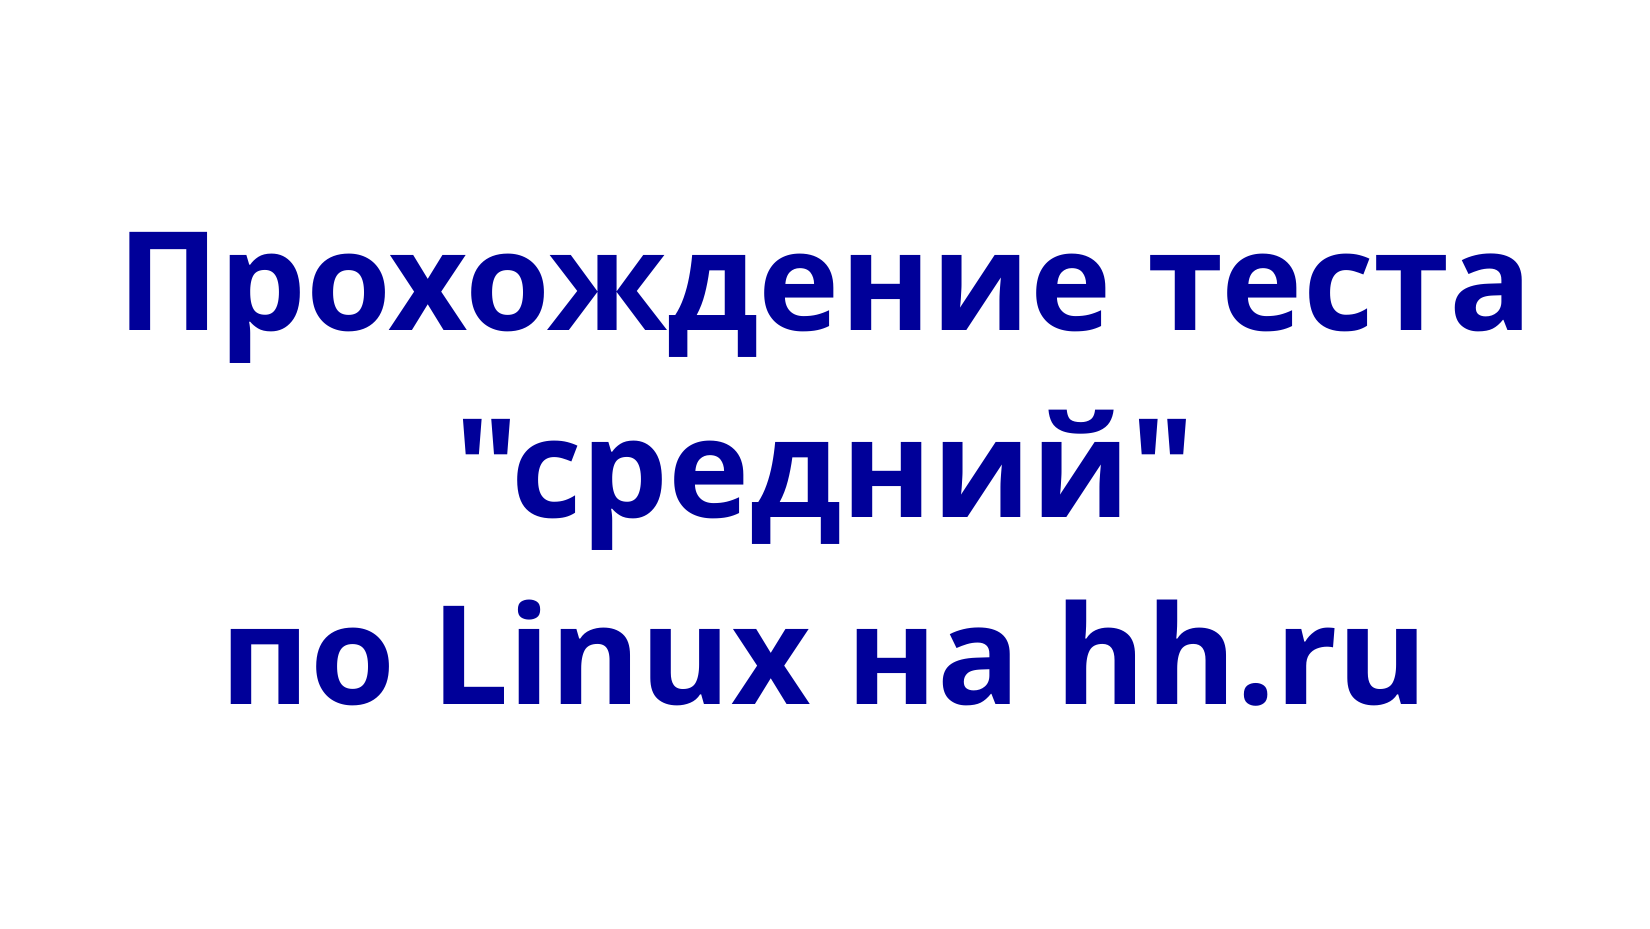

# Прохождение теста "средний"
по Linux на hh.ru